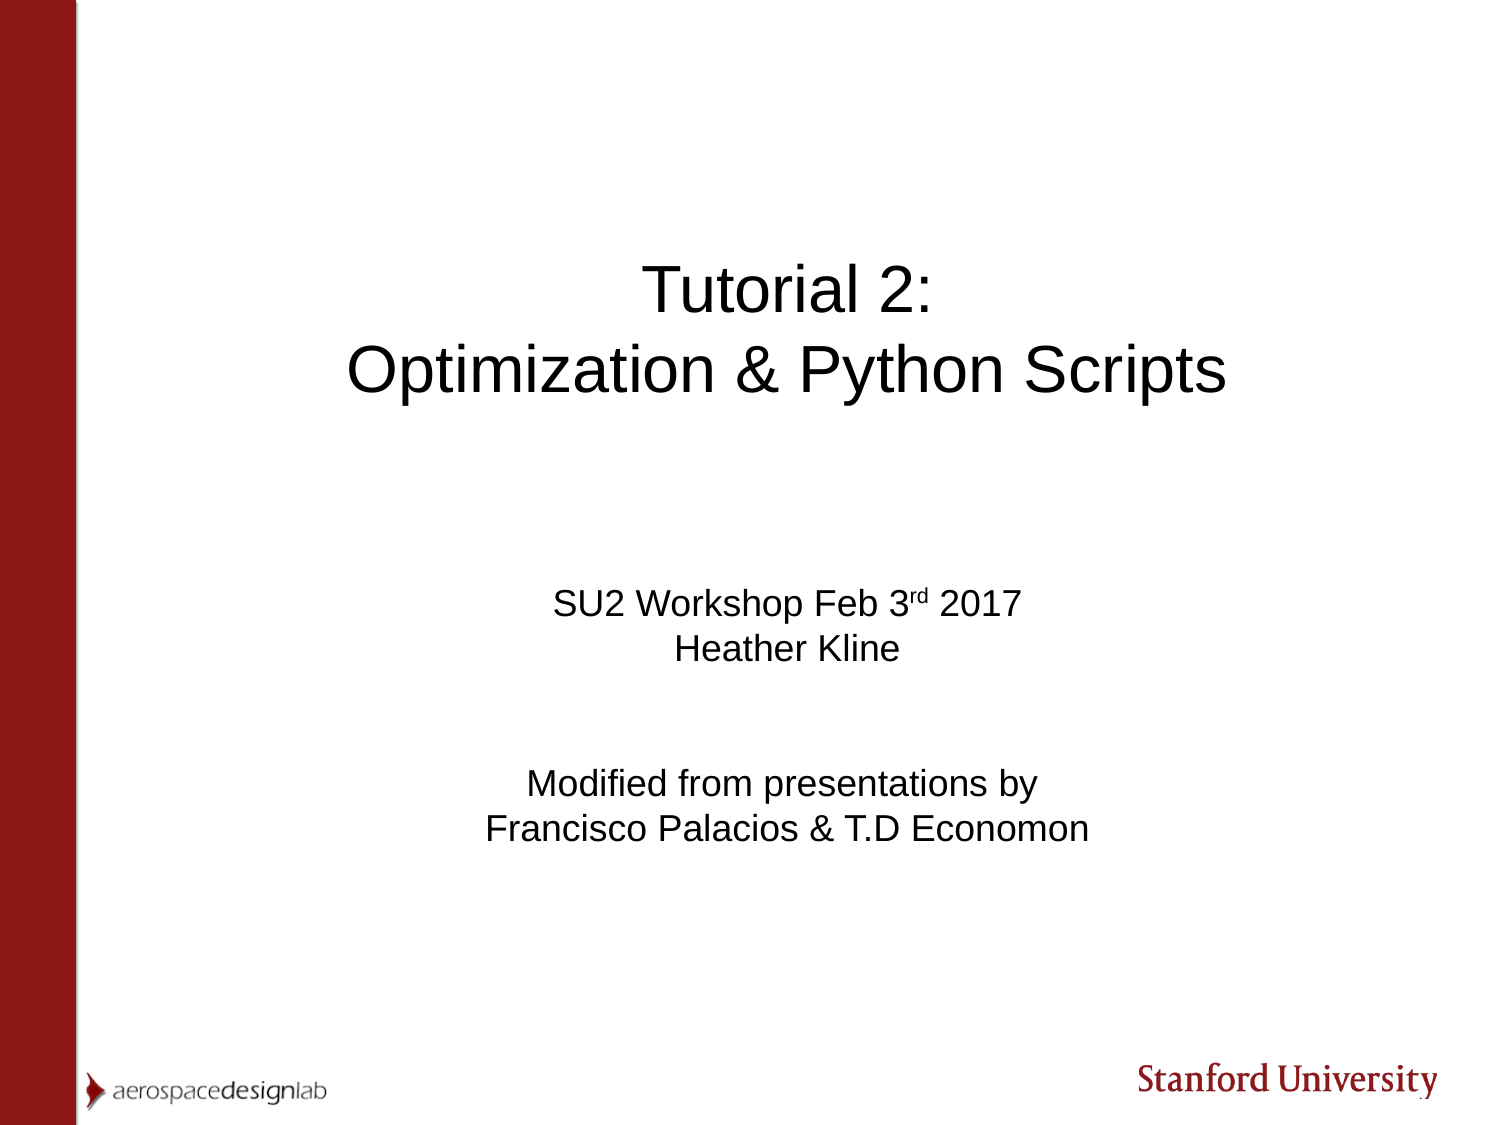

Tutorial 2:
Optimization & Python Scripts
SU2 Workshop Feb 3rd 2017
Heather Kline
Modified from presentations by
Francisco Palacios & T.D Economon